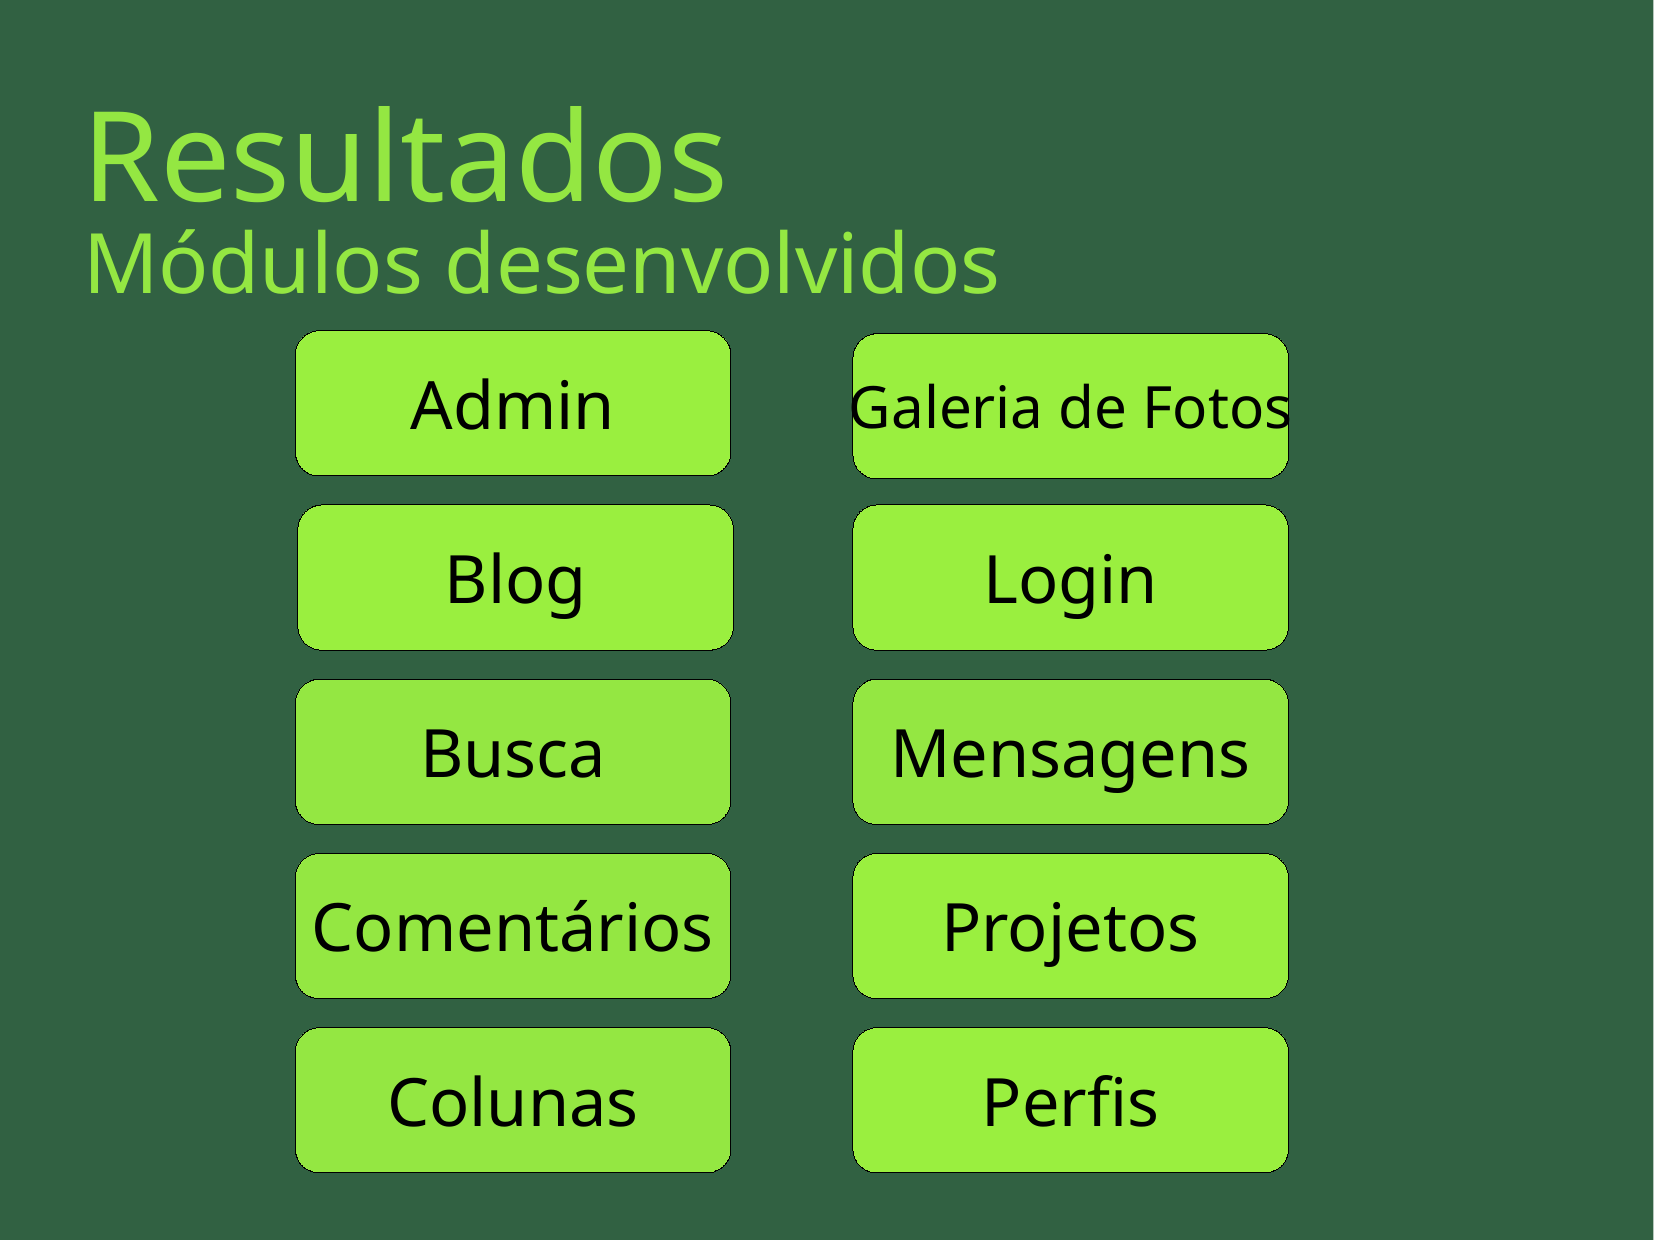

# Resultados
Módulos desenvolvidos
Admin
Galeria de Fotos
Login
Blog
Busca
Mensagens
Comentários
Projetos
Colunas
Perfis